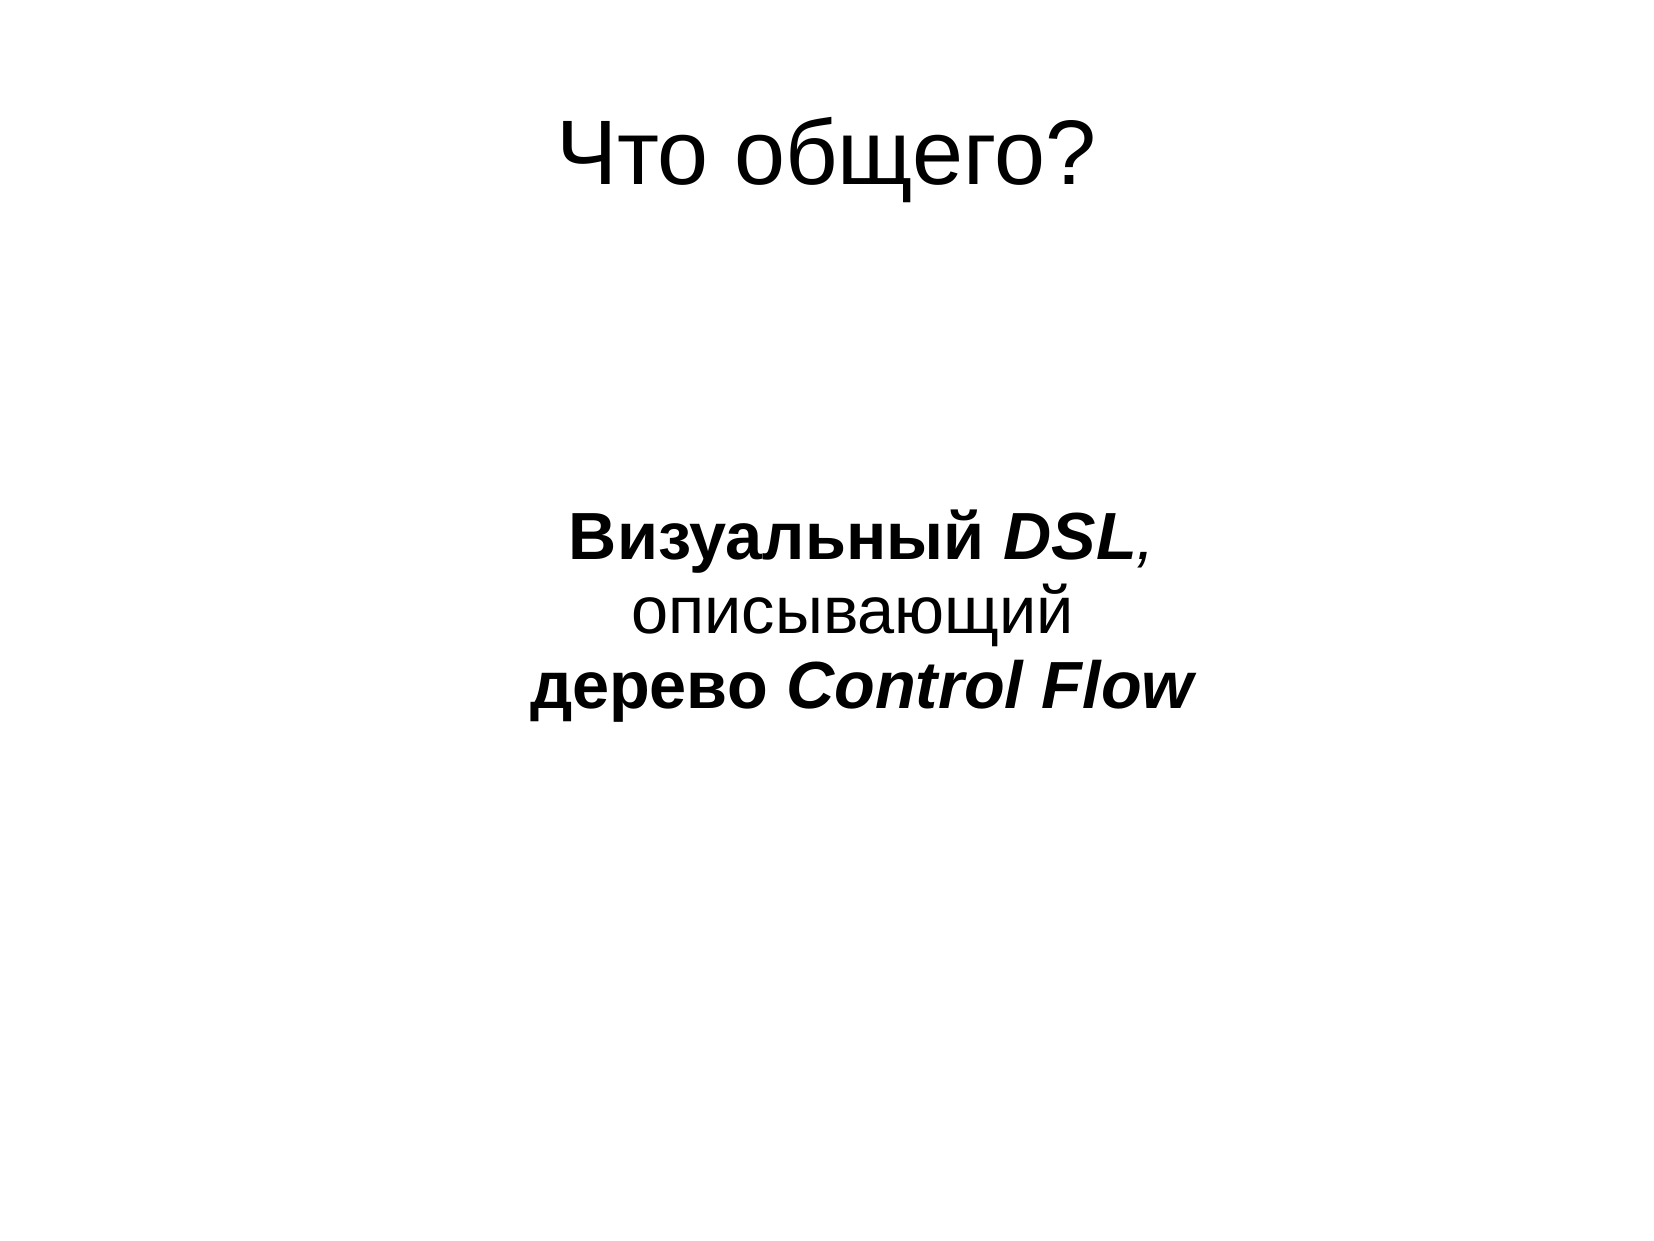

# Что общего?
Визуальный DSL,
описывающий
дерево Control Flow